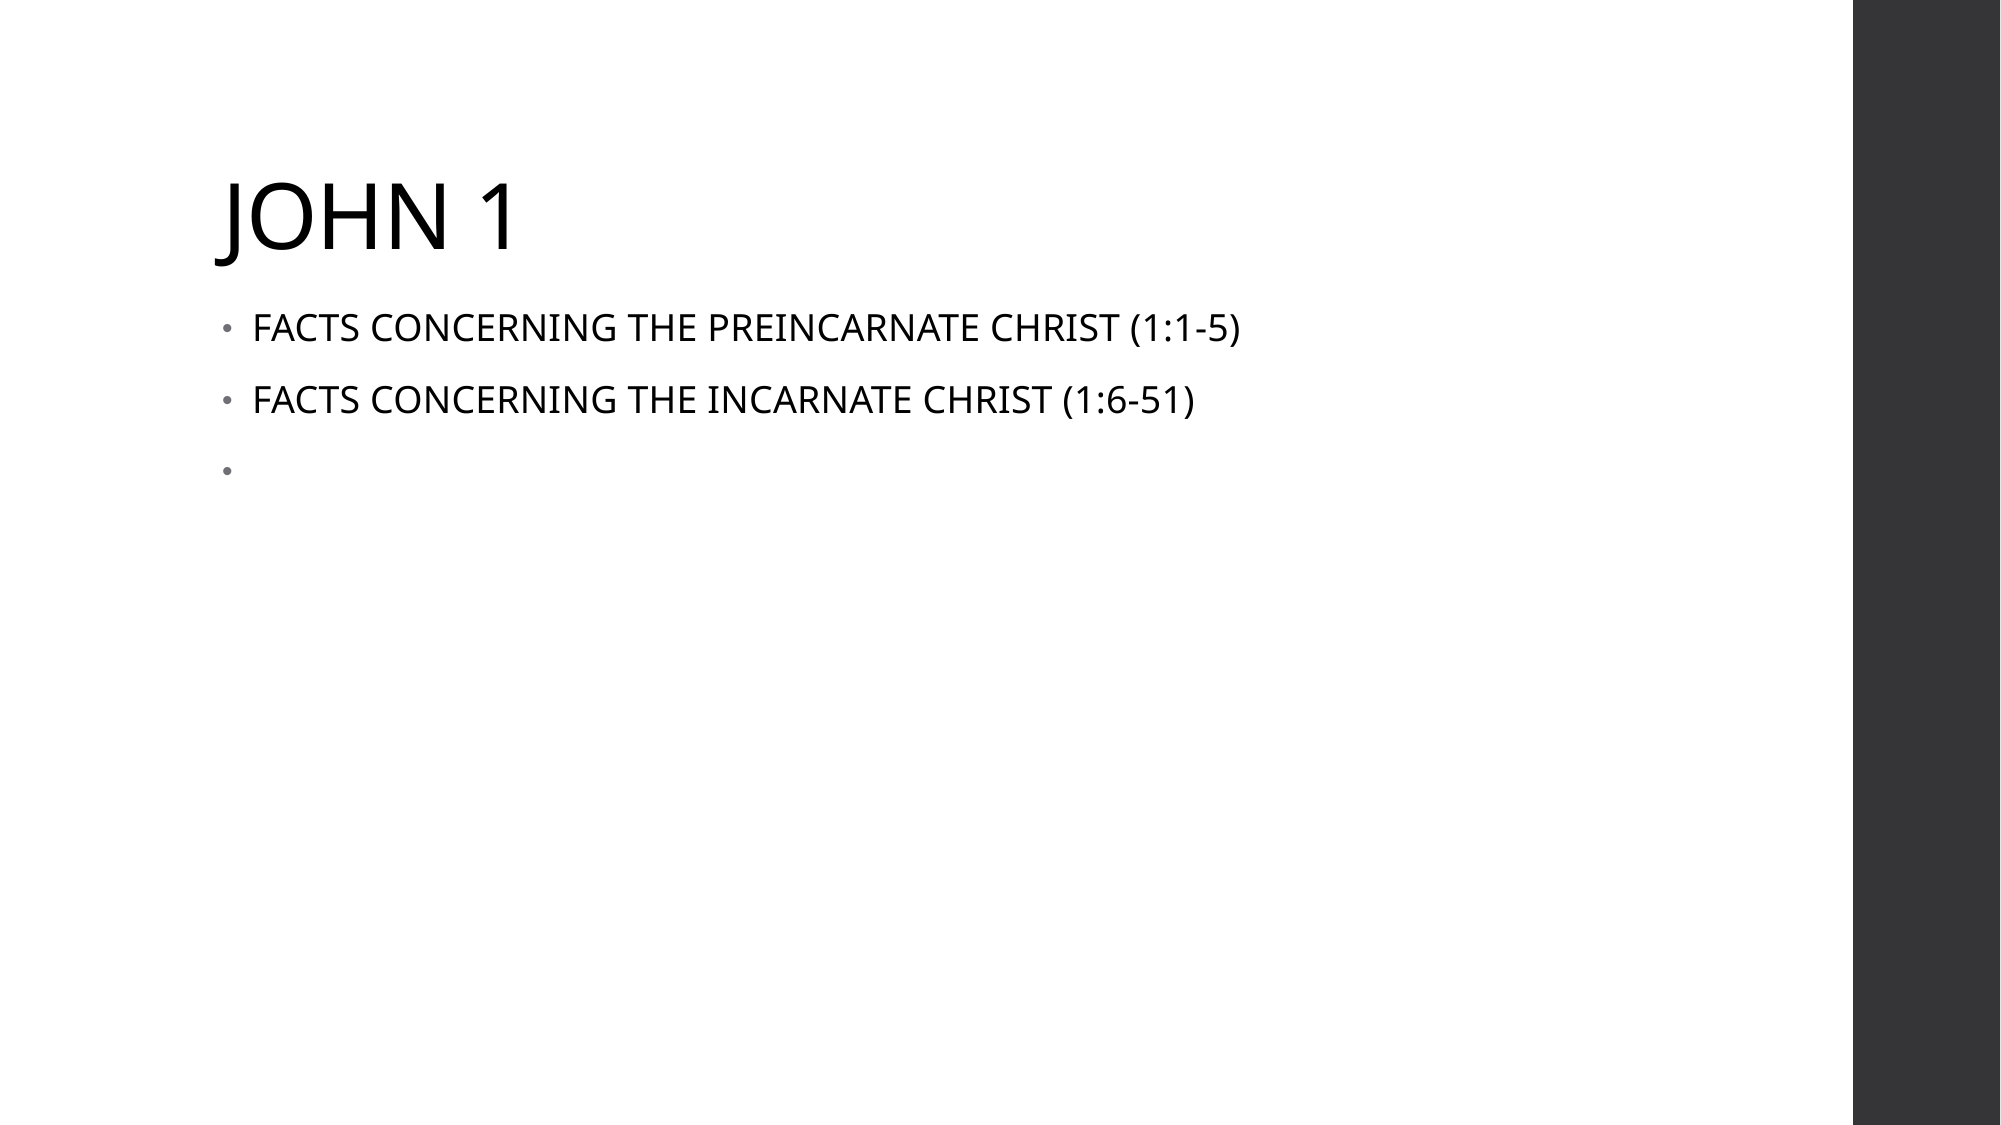

# JOHN 1
FACTS CONCERNING THE PREINCARNATE CHRIST (1:1-5)
FACTS CONCERNING THE INCARNATE CHRIST (1:6-51)